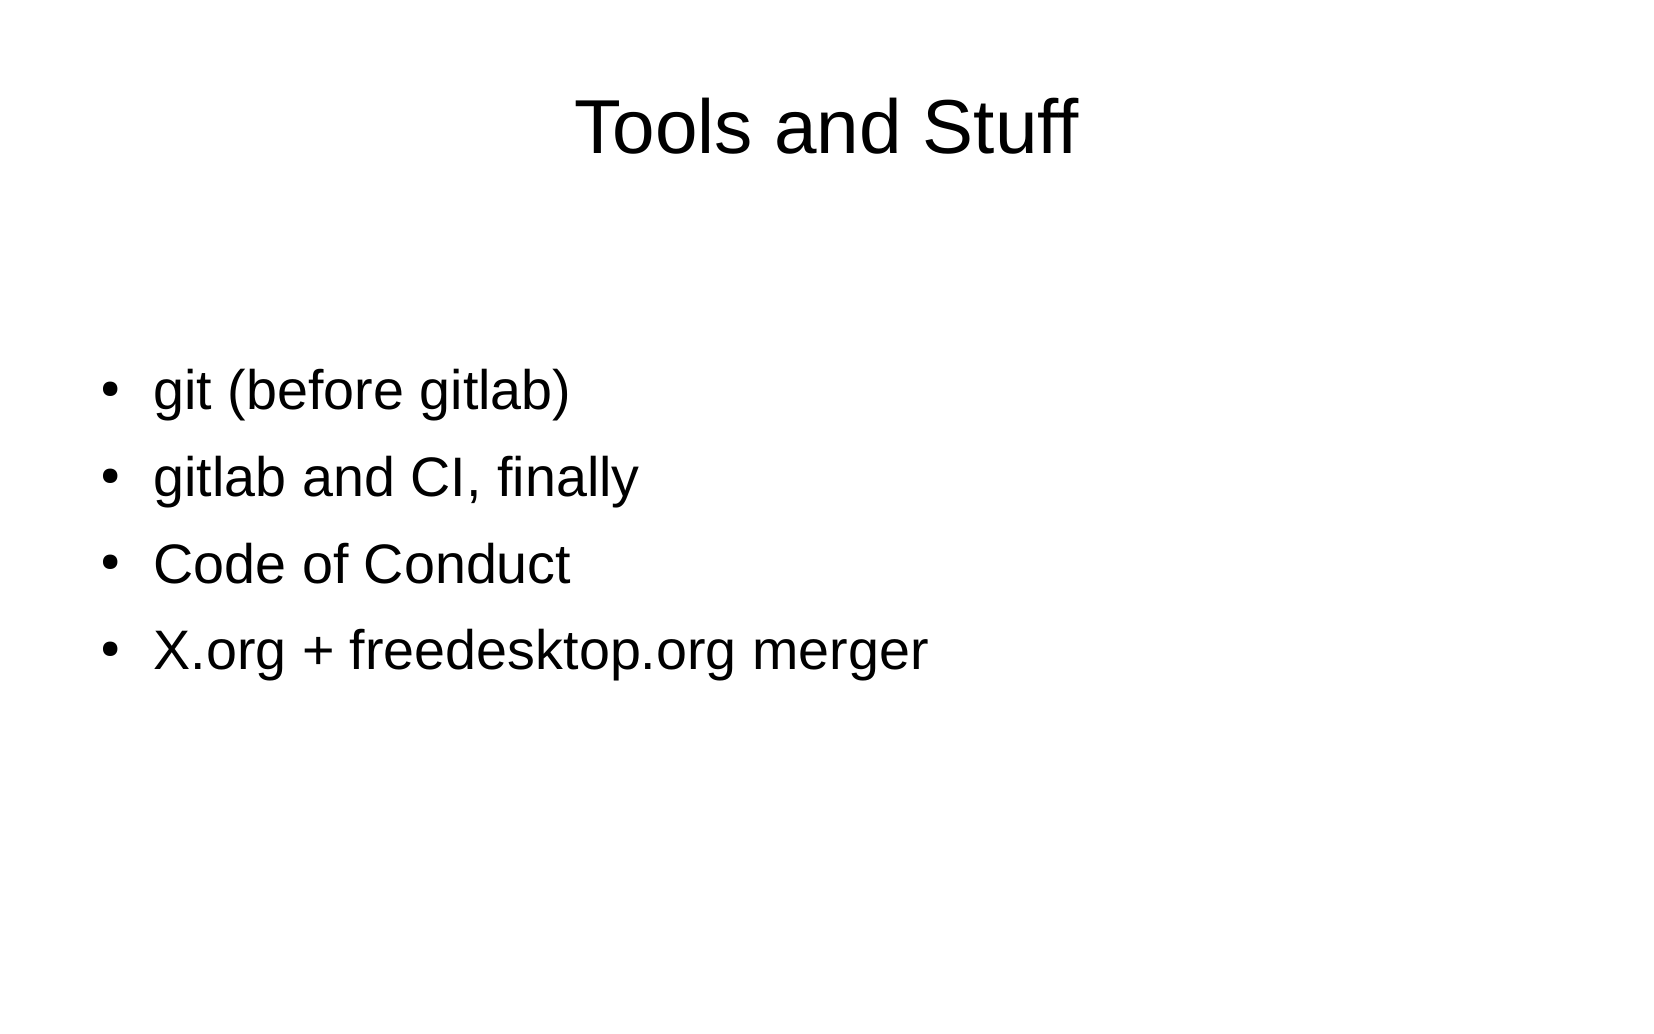

# Tools and Stuff
git (before gitlab)
gitlab and CI, finally
Code of Conduct
X.org + freedesktop.org merger